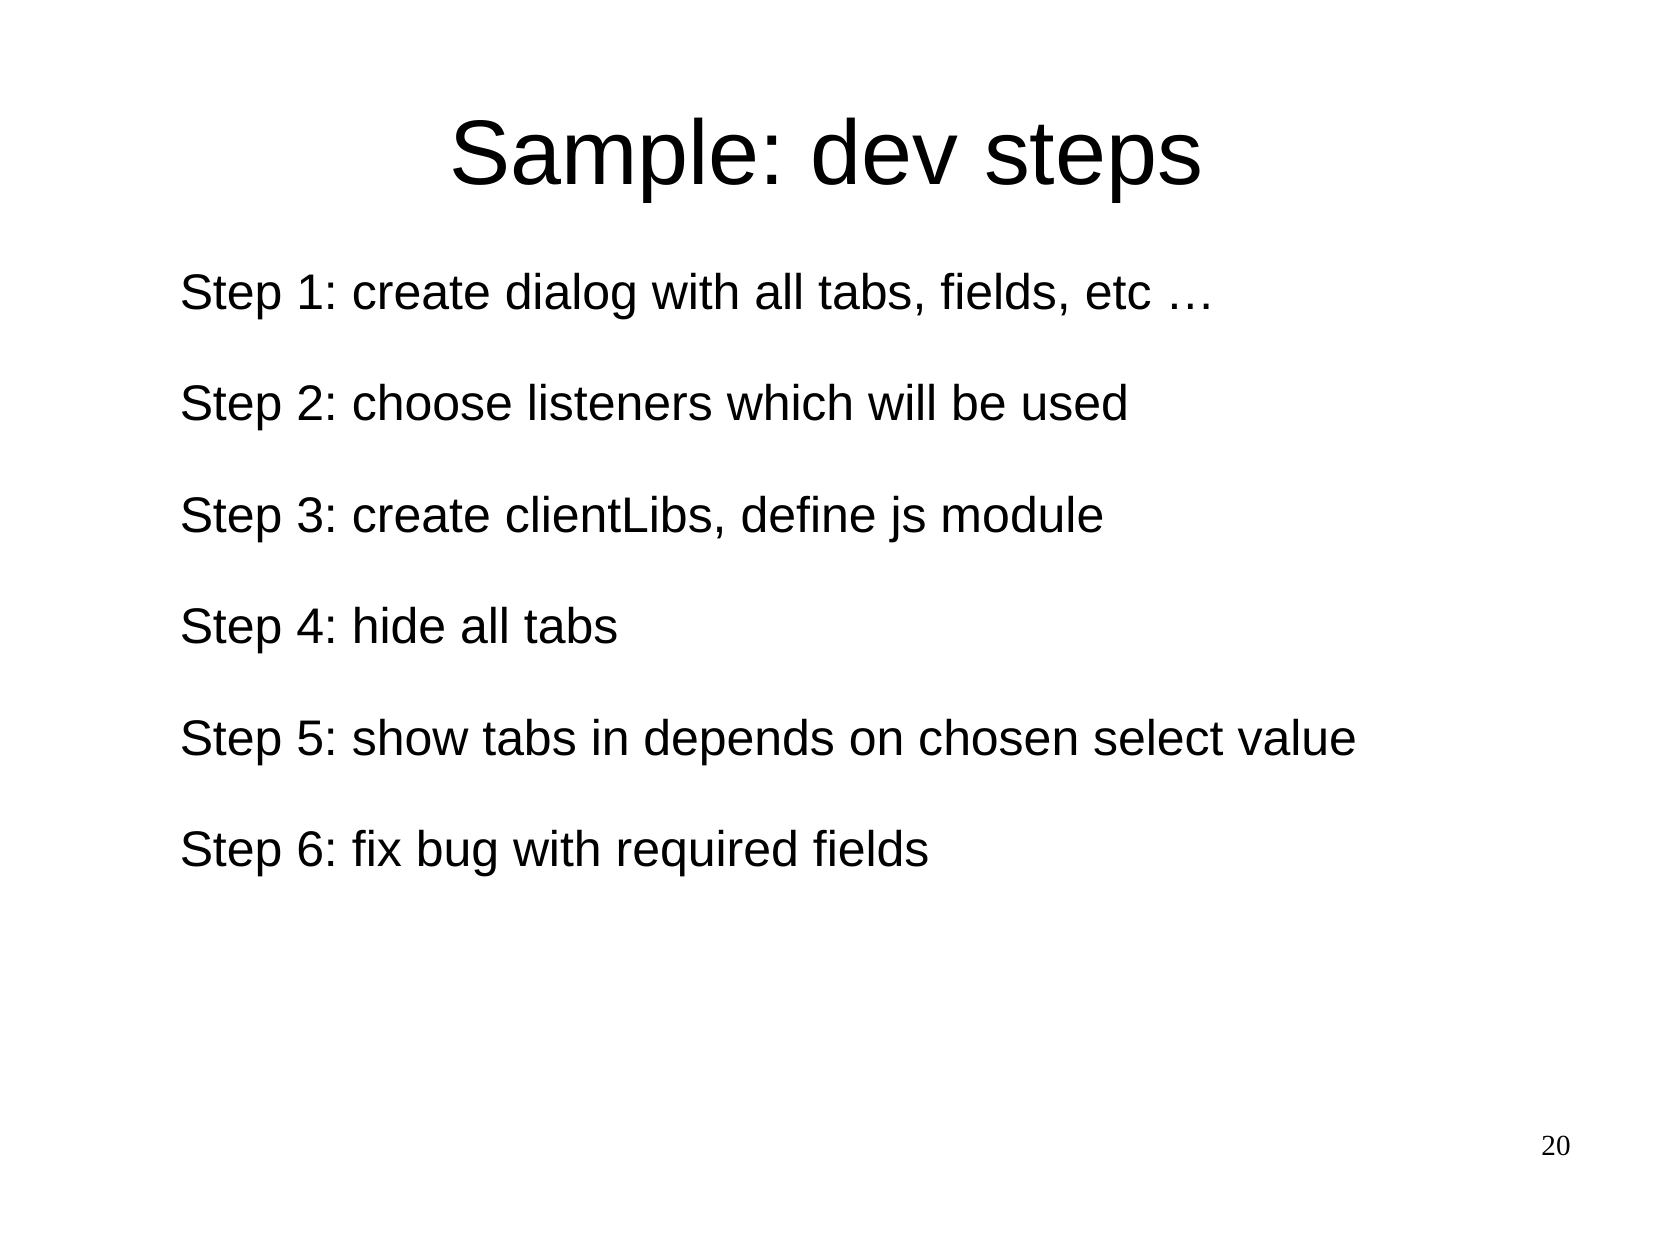

# Sample: dev steps
Step 1: create dialog with all tabs, fields, etc …
Step 2: choose listeners which will be used
Step 3: create clientLibs, define js module
Step 4: hide all tabs
Step 5: show tabs in depends on chosen select value
Step 6: fix bug with required fields
20